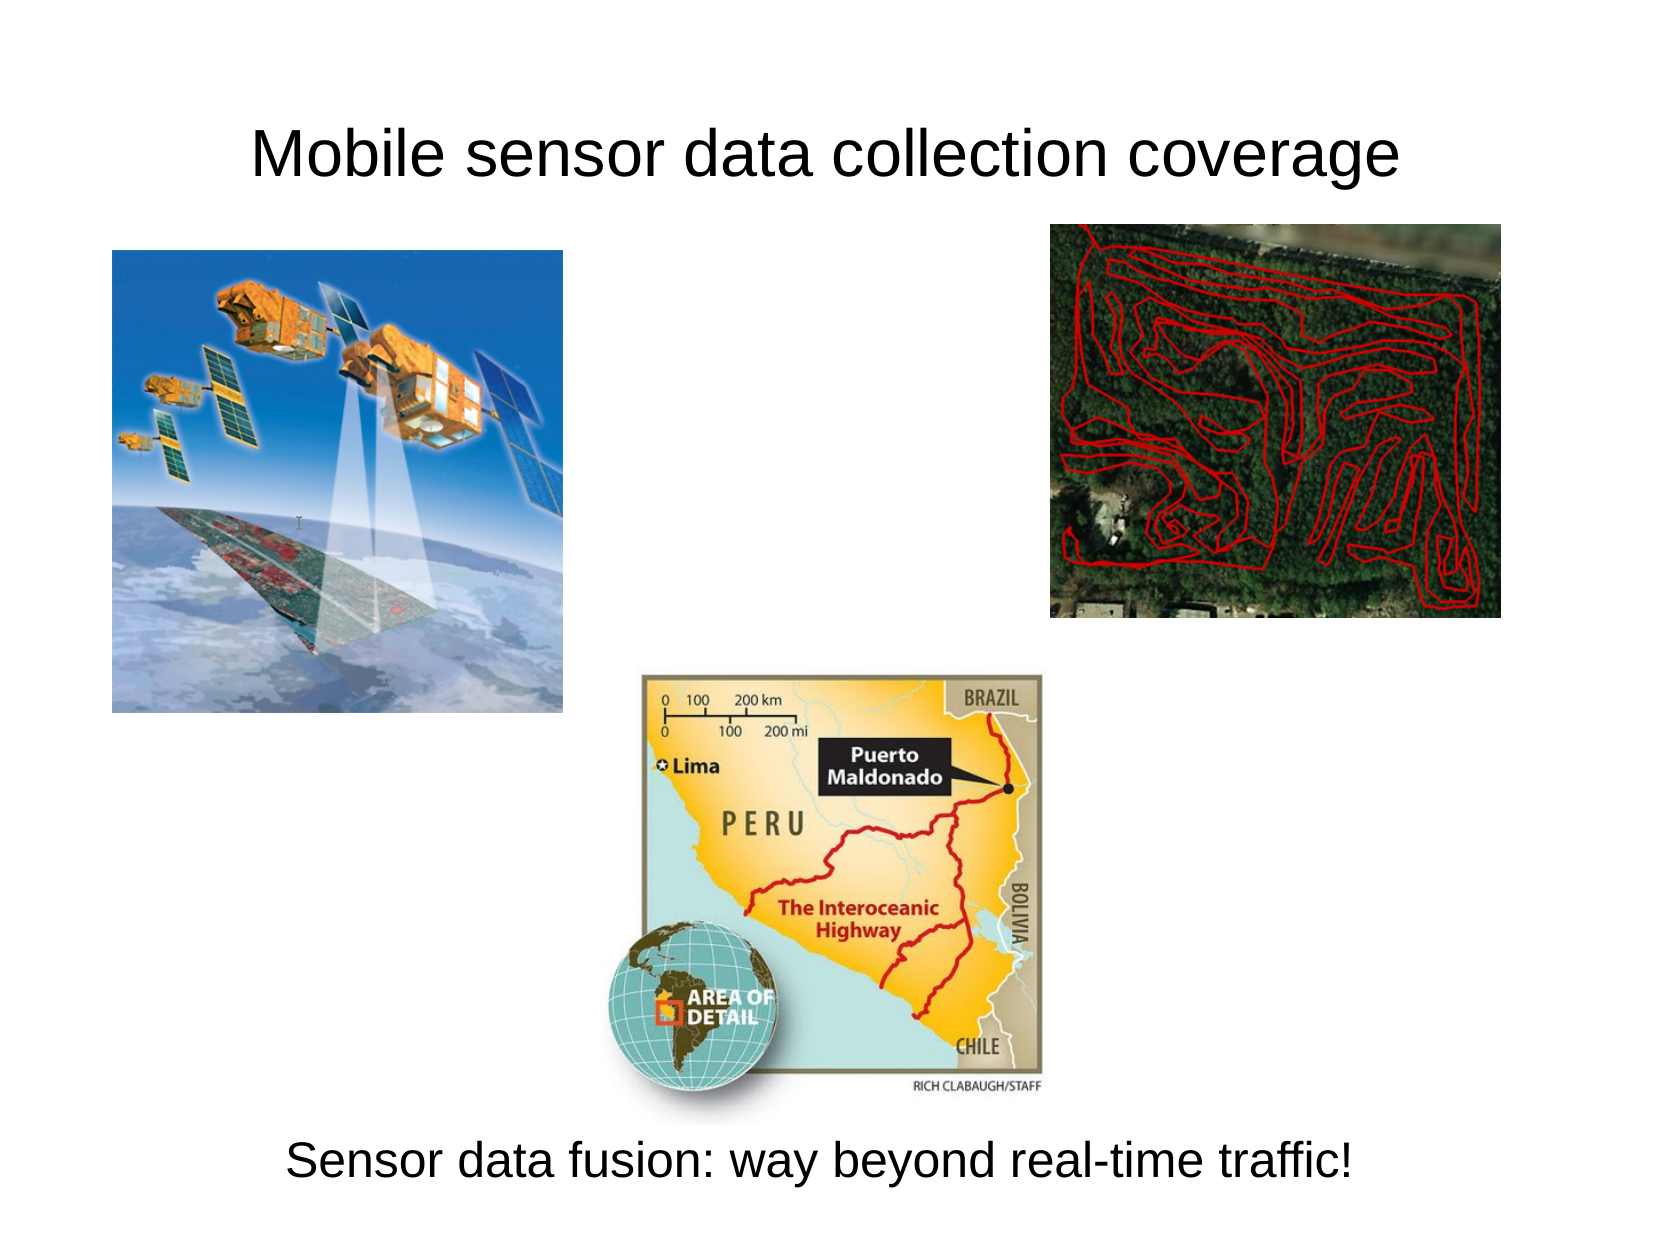

# Mobile sensor data collection coverage
Sensor data fusion: way beyond real-time traffic!